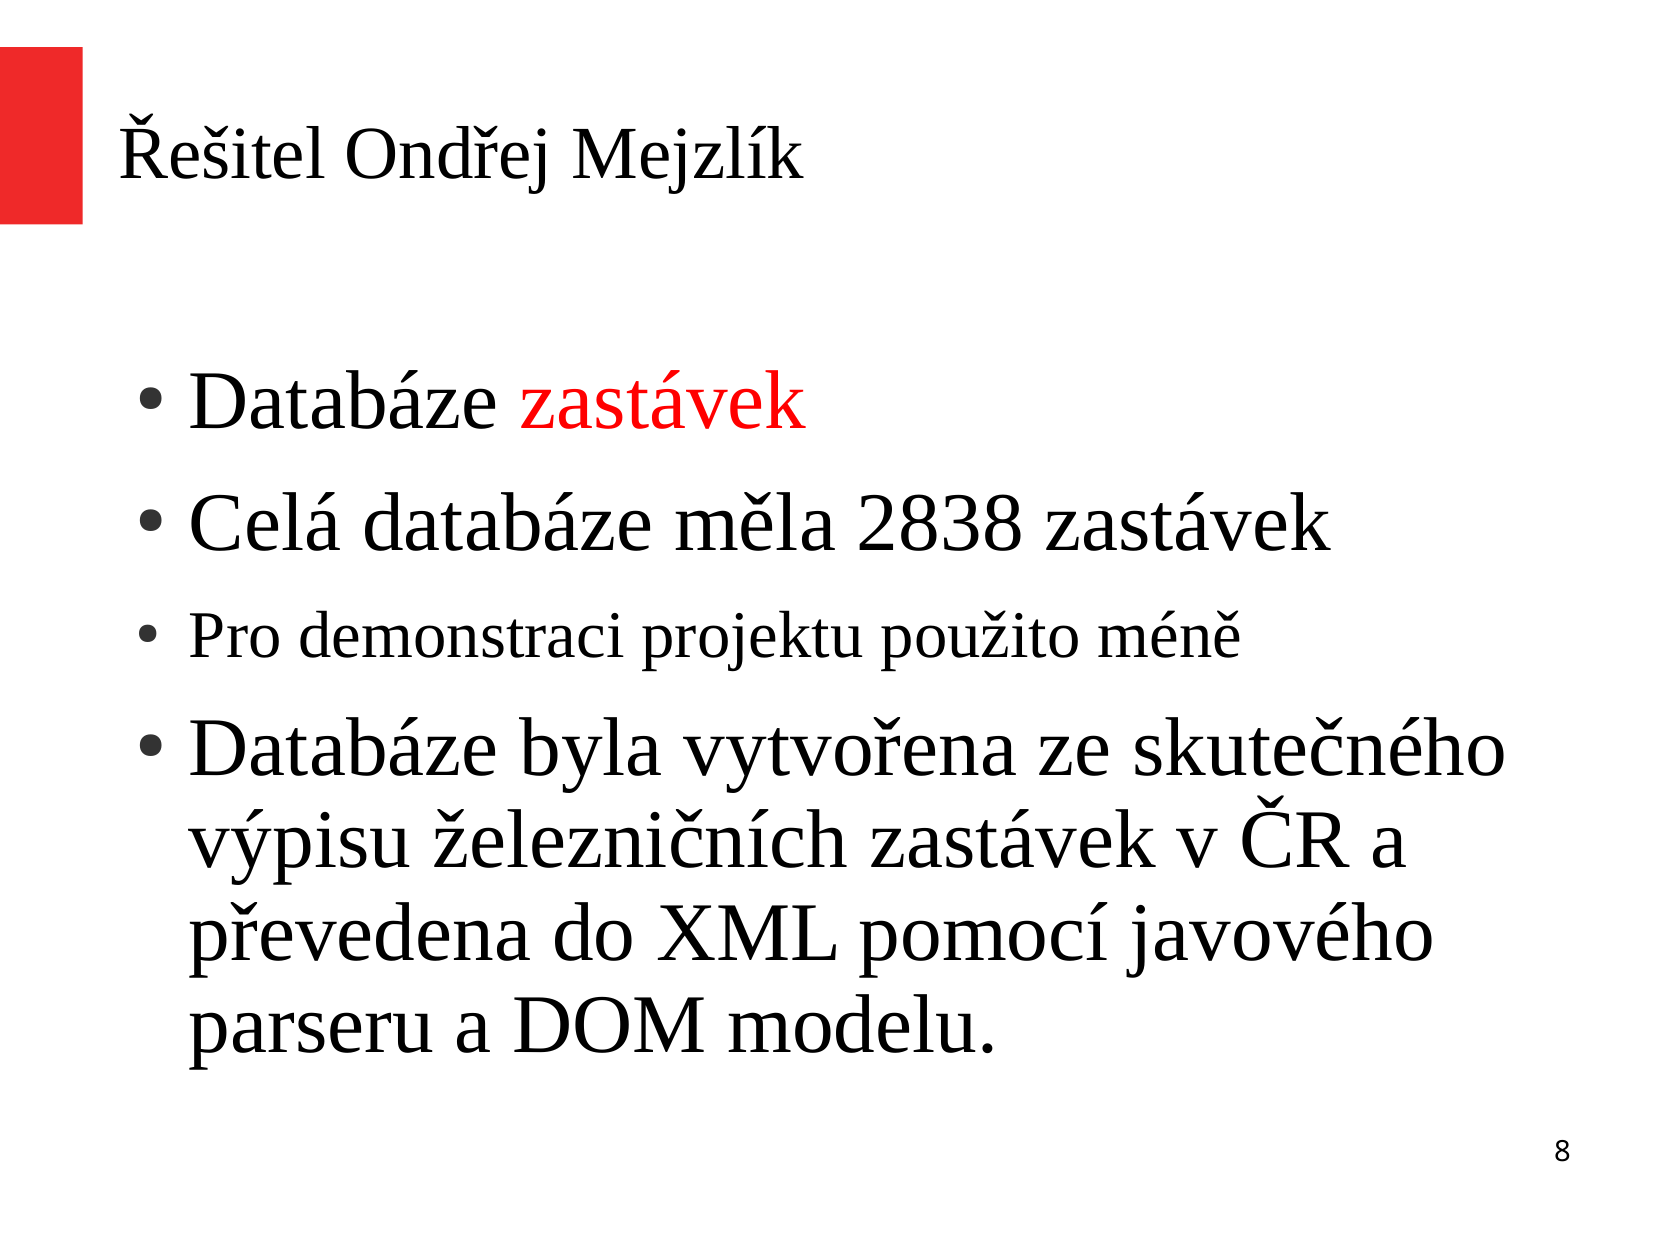

# Řešitel Ondřej Mejzlík
Databáze zastávek
Celá databáze měla 2838 zastávek
Pro demonstraci projektu použito méně
Databáze byla vytvořena ze skutečného výpisu železničních zastávek v ČR a převedena do XML pomocí javového parseru a DOM modelu.
8